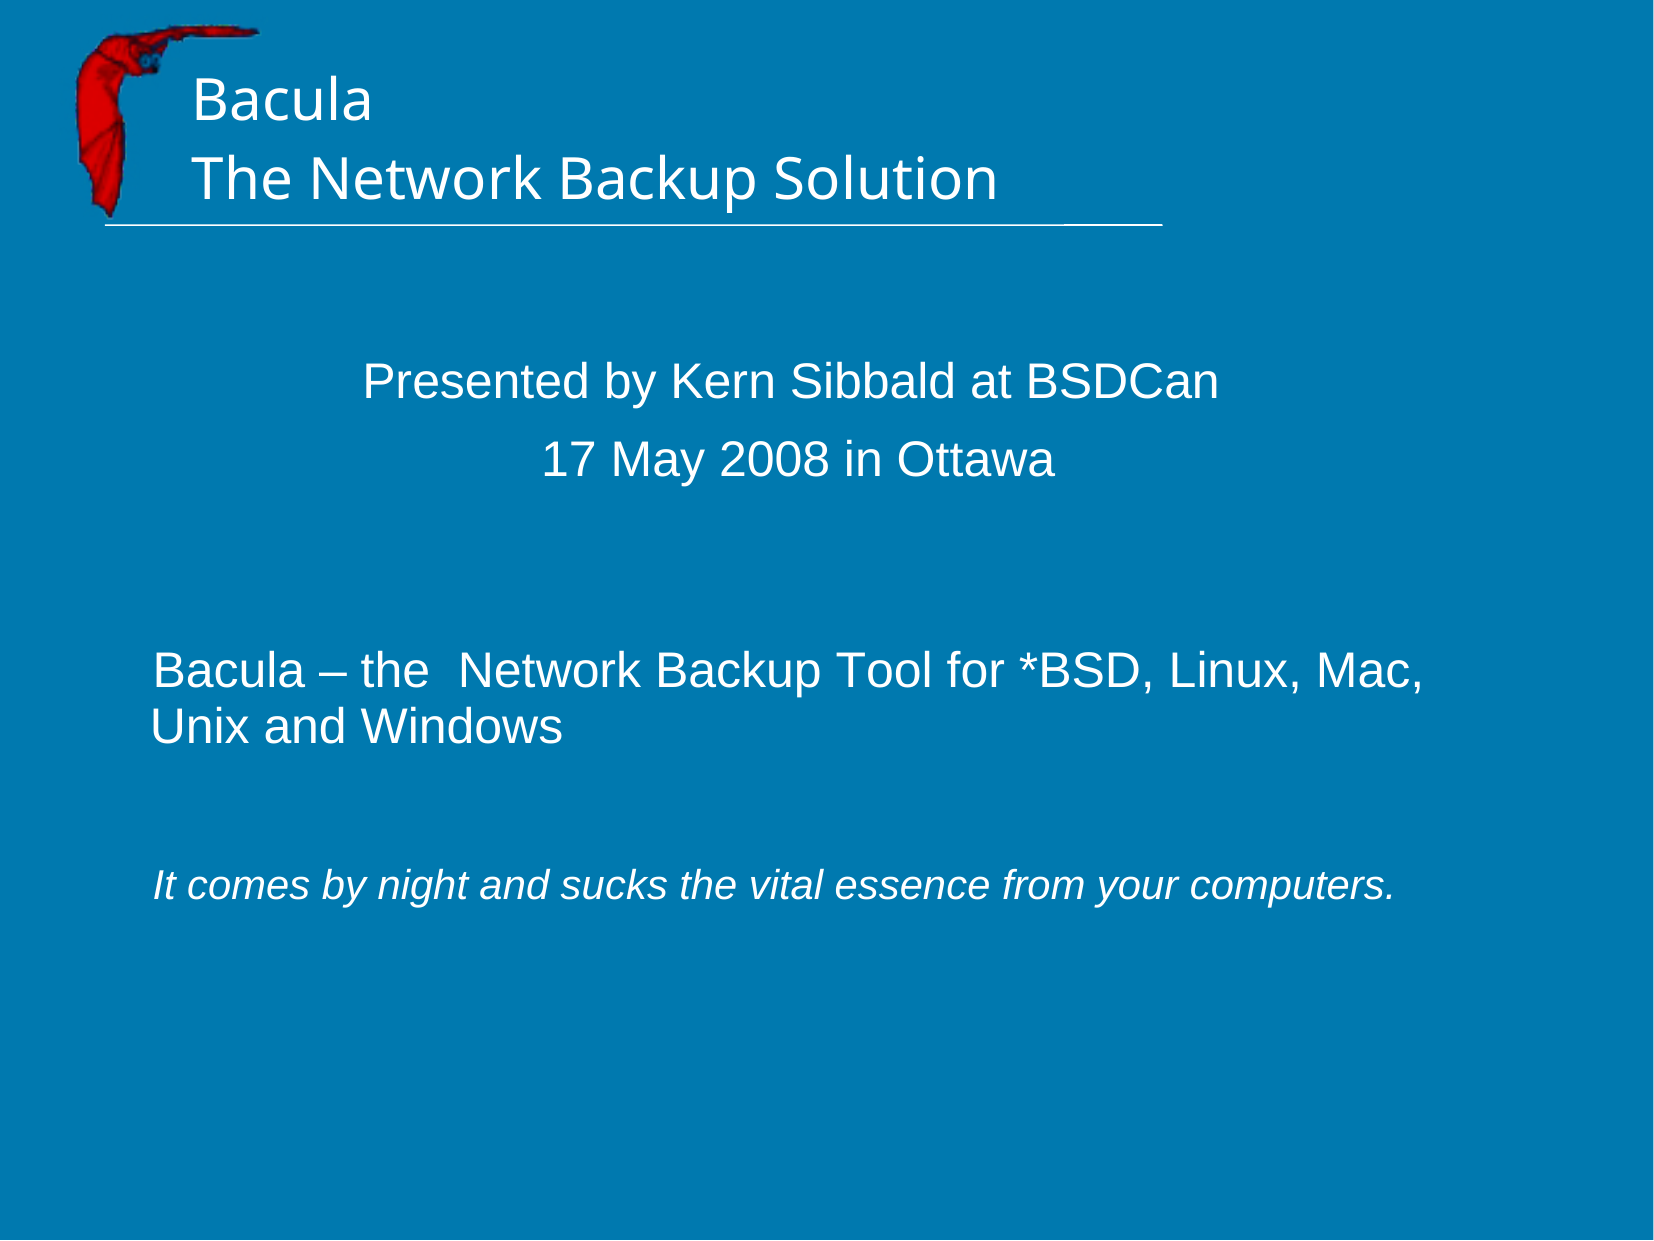

# Bacula The Network Backup Solution
Presented by Kern Sibbald at BSDCan
17 May 2008 in Ottawa
 Bacula – the Network Backup Tool for *BSD, Linux, Mac, Unix and Windows
 It comes by night and sucks the vital essence from your computers.